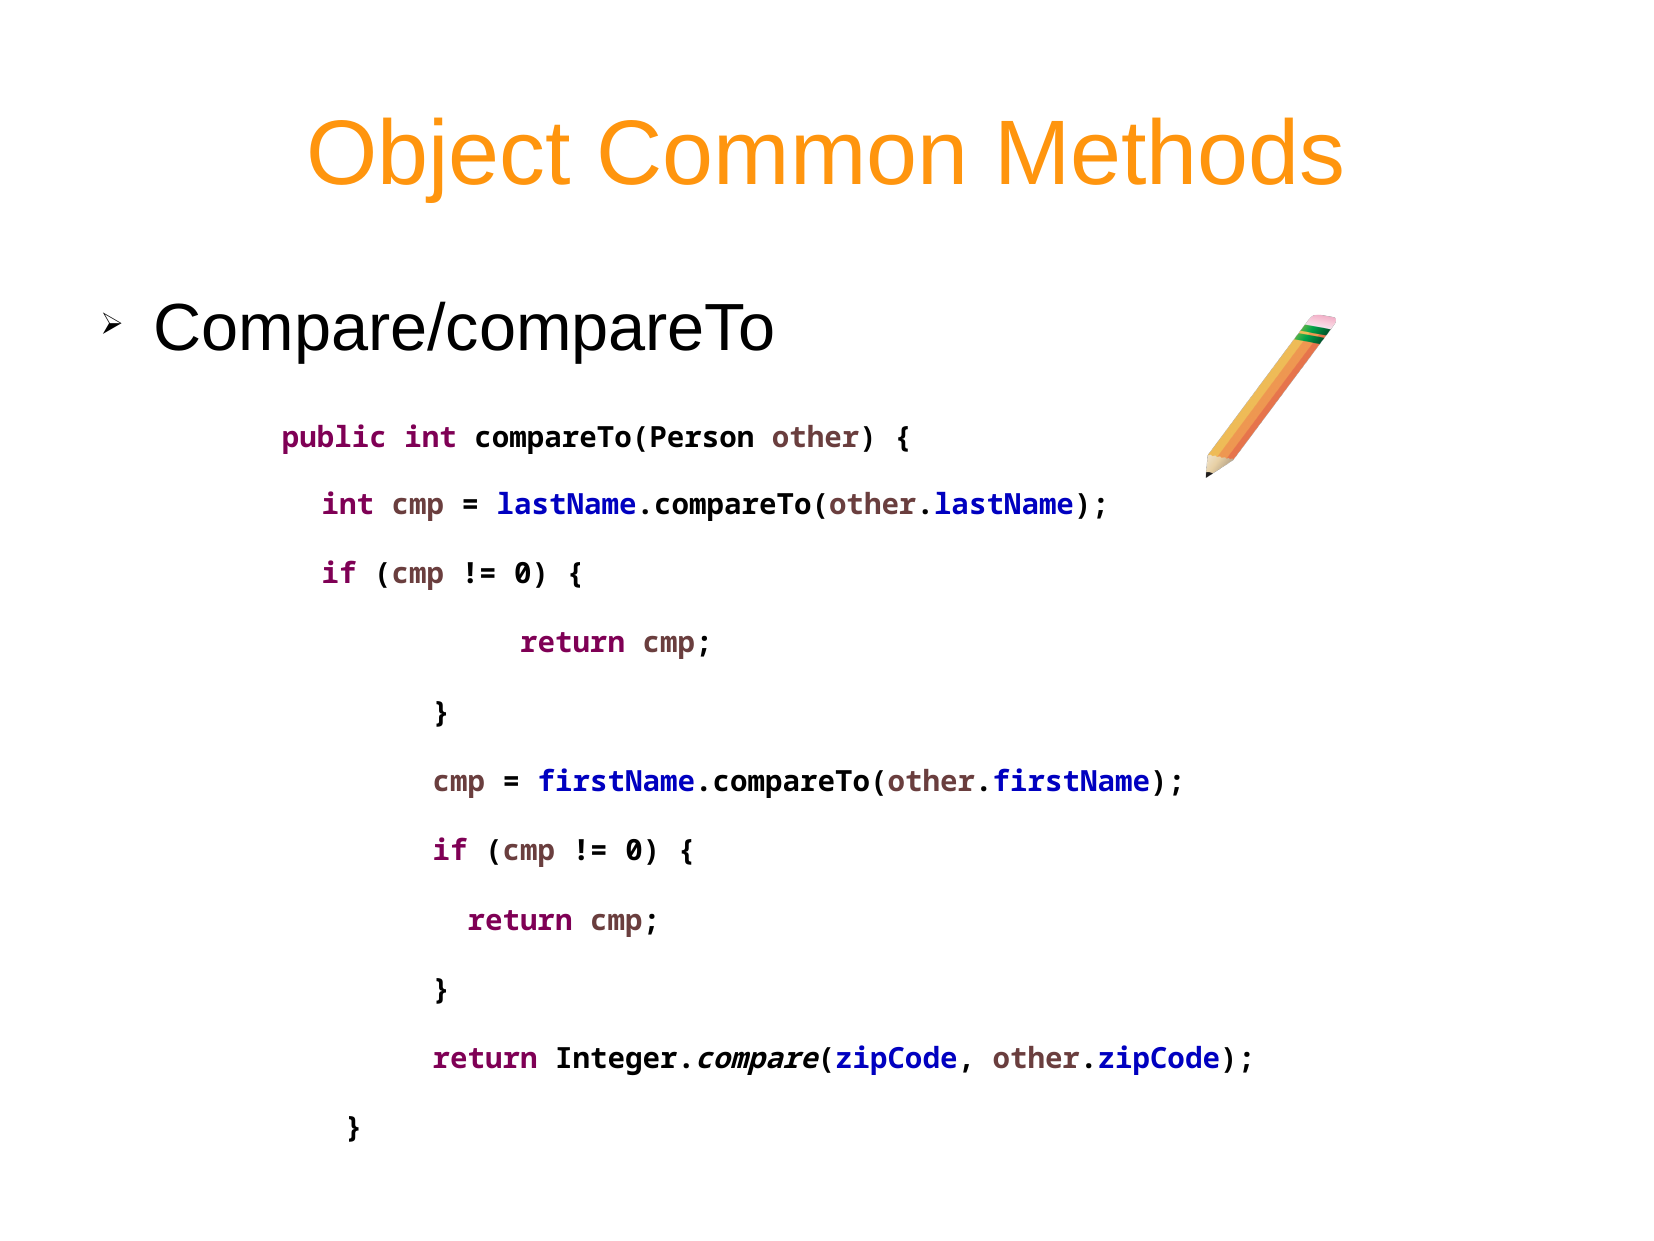

# Object Common Methods
Compare/compareTo
 public int compareTo(Person other) {
 			 int cmp = lastName.compareTo(other.lastName);
 			 if (cmp != 0) {
 return cmp;
 }
 cmp = firstName.compareTo(other.firstName);
 if (cmp != 0) {
 return cmp;
 }
 return Integer.compare(zipCode, other.zipCode);
 }